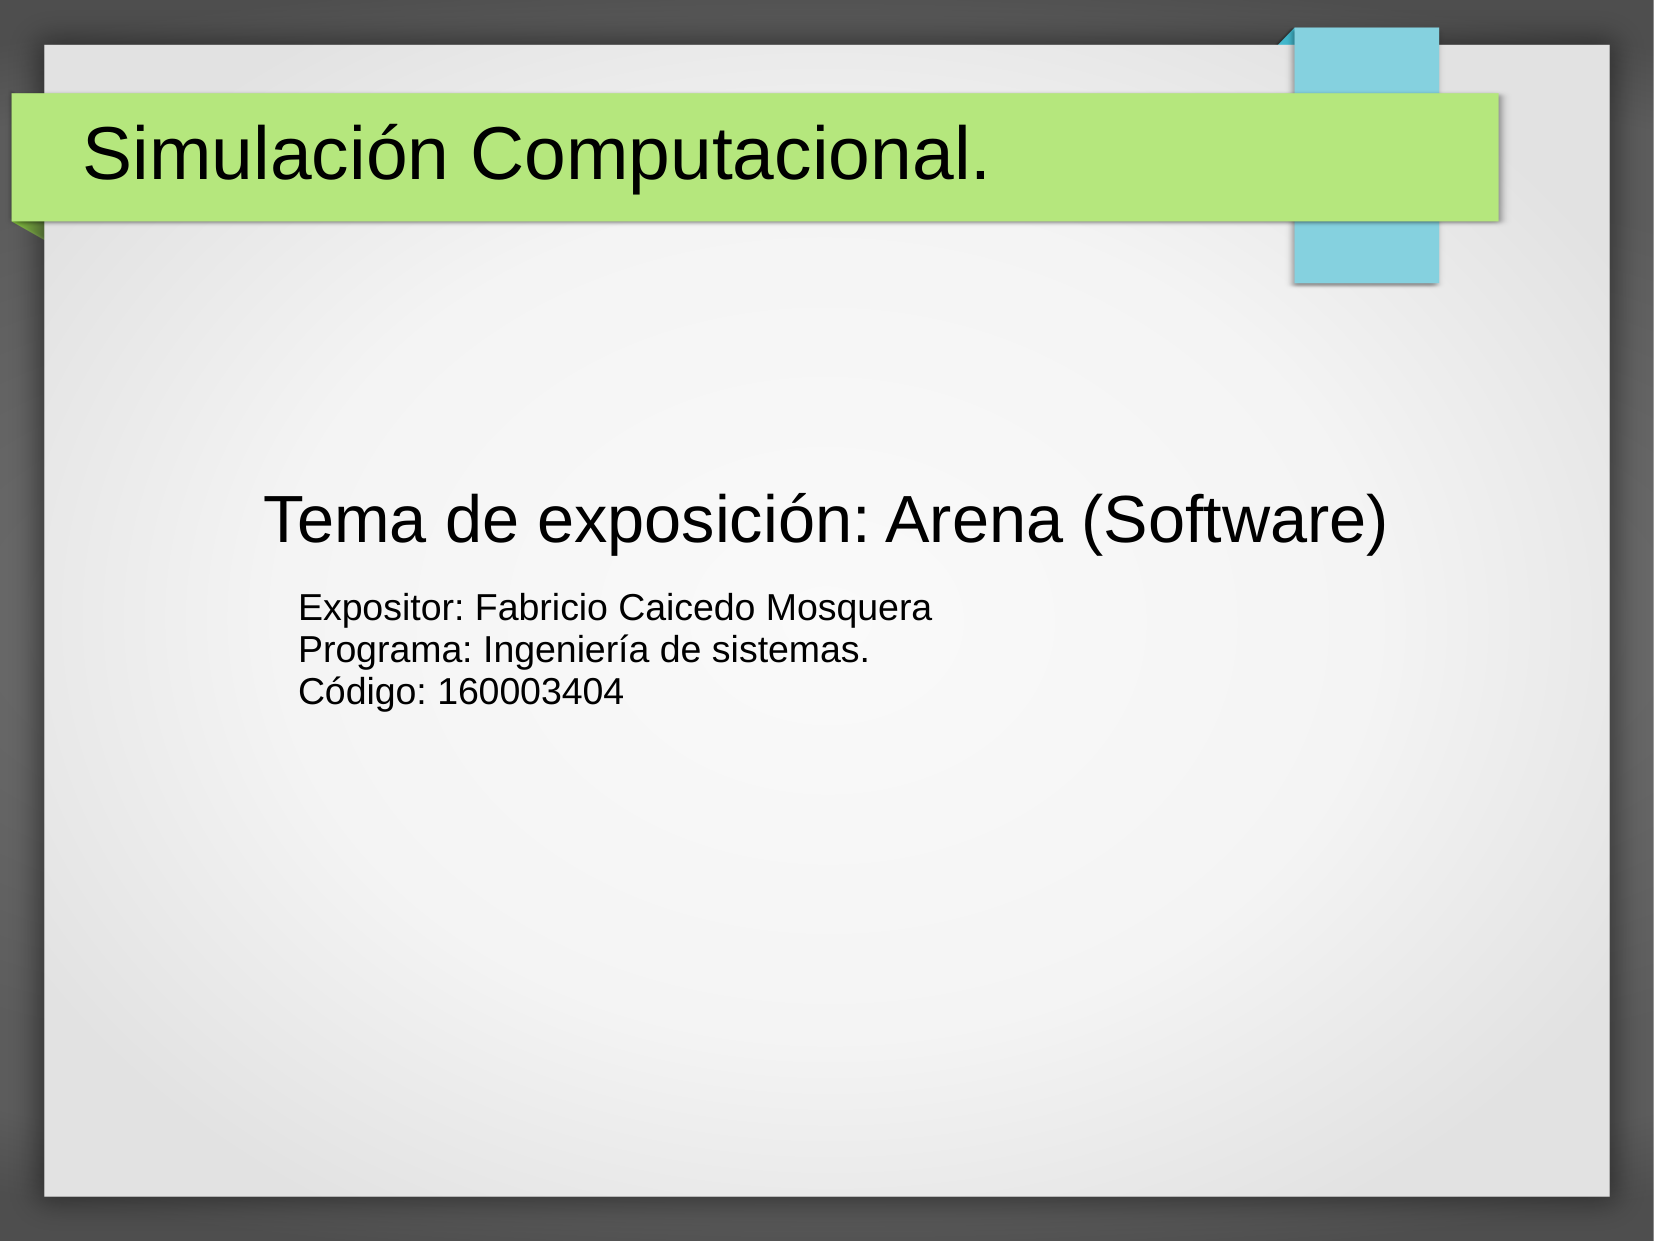

# Simulación Computacional.
Tema de exposición: Arena (Software)
Expositor: Fabricio Caicedo Mosquera
Programa: Ingeniería de sistemas.
Código: 160003404